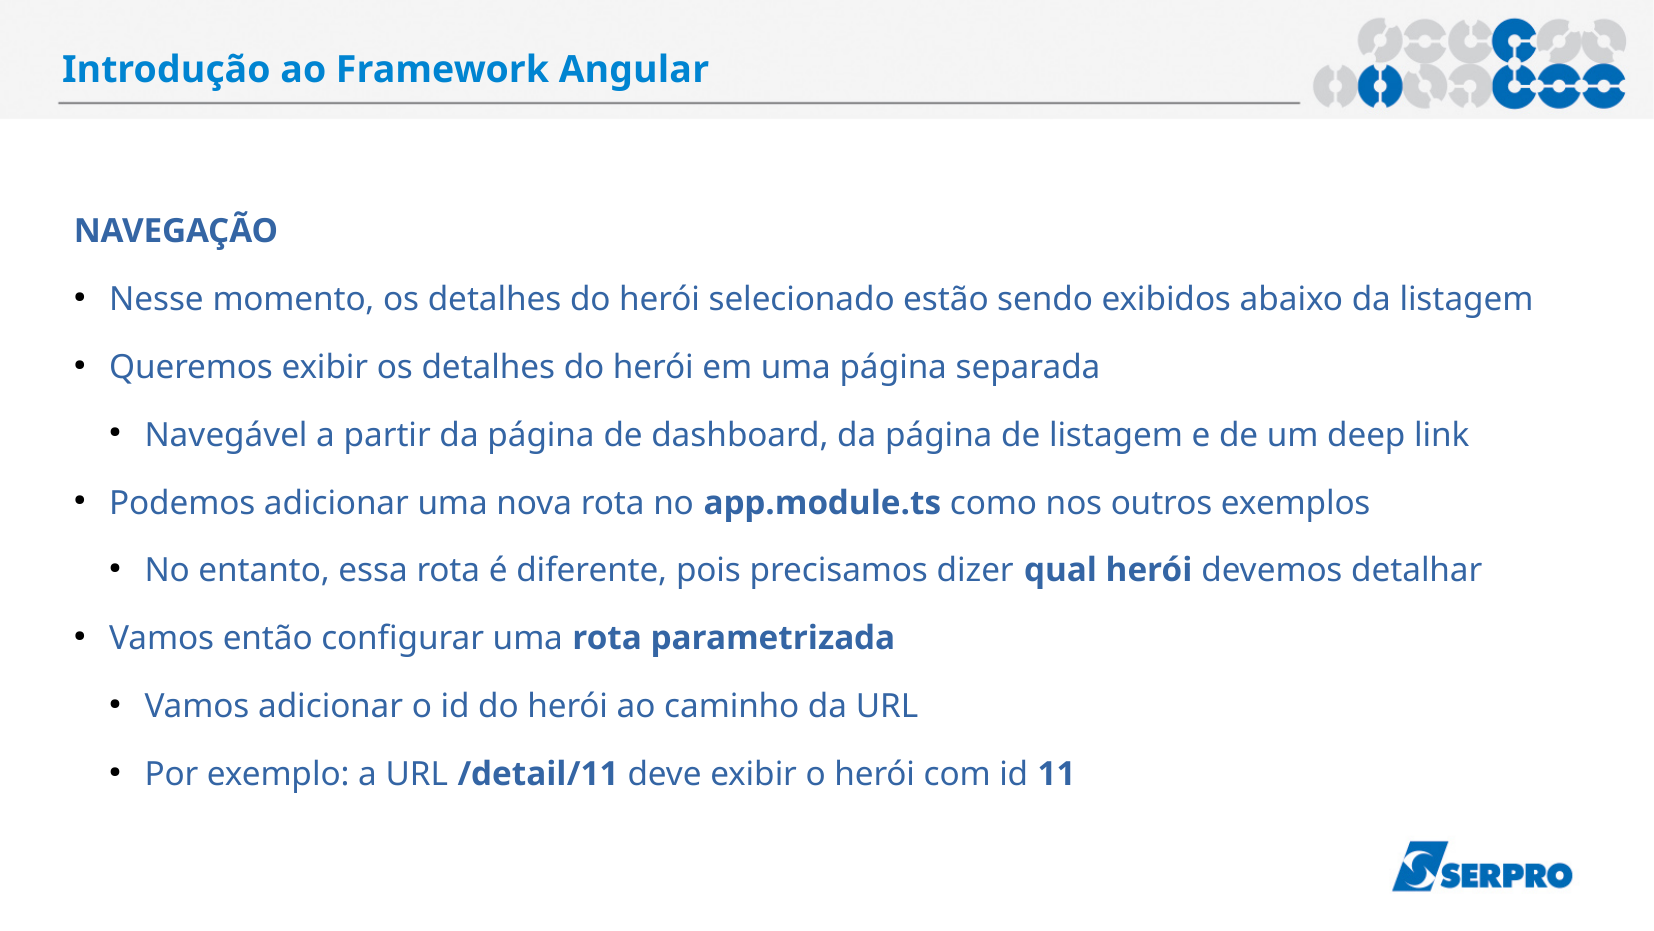

Introdução ao Framework Angular
NAVEGAÇÃO
Nesse momento, os detalhes do herói selecionado estão sendo exibidos abaixo da listagem
Queremos exibir os detalhes do herói em uma página separada
Navegável a partir da página de dashboard, da página de listagem e de um deep link
Podemos adicionar uma nova rota no app.module.ts como nos outros exemplos
No entanto, essa rota é diferente, pois precisamos dizer qual herói devemos detalhar
Vamos então configurar uma rota parametrizada
Vamos adicionar o id do herói ao caminho da URL
Por exemplo: a URL /detail/11 deve exibir o herói com id 11